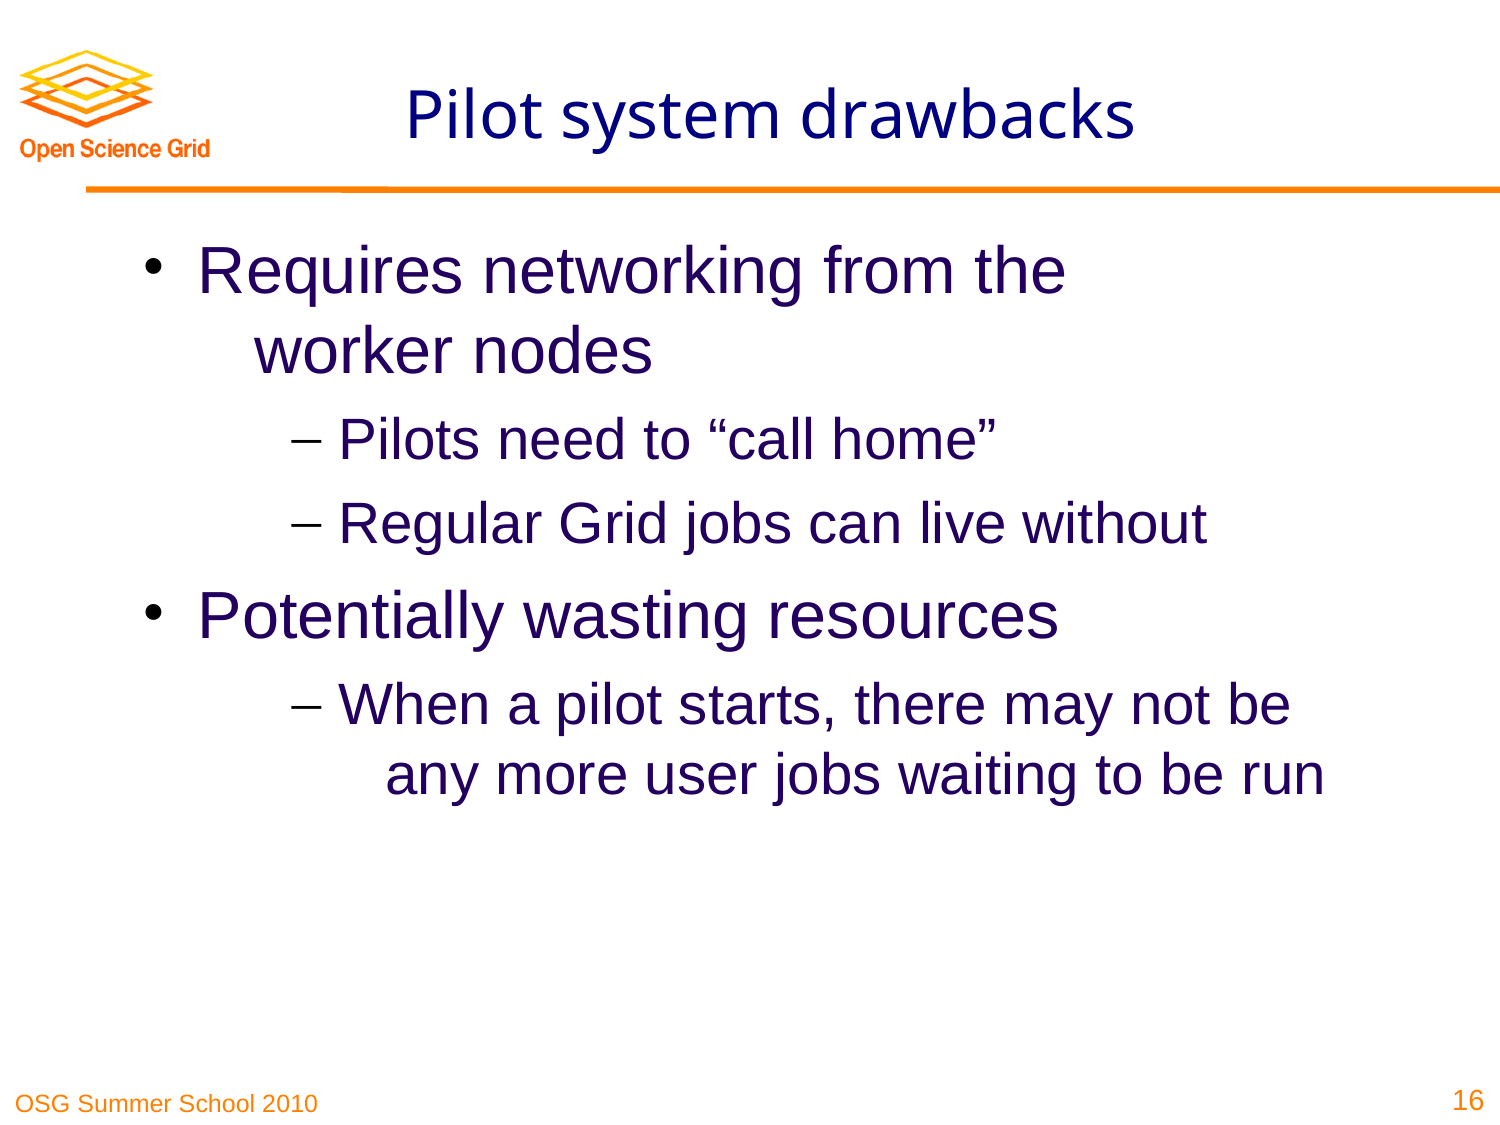

# Pilot system drawbacks
Requires networking from the
worker nodes
Pilots need to “call home”
Regular Grid jobs can live without
Potentially wasting resources
When a pilot starts, there may not be any more user jobs waiting to be run
16